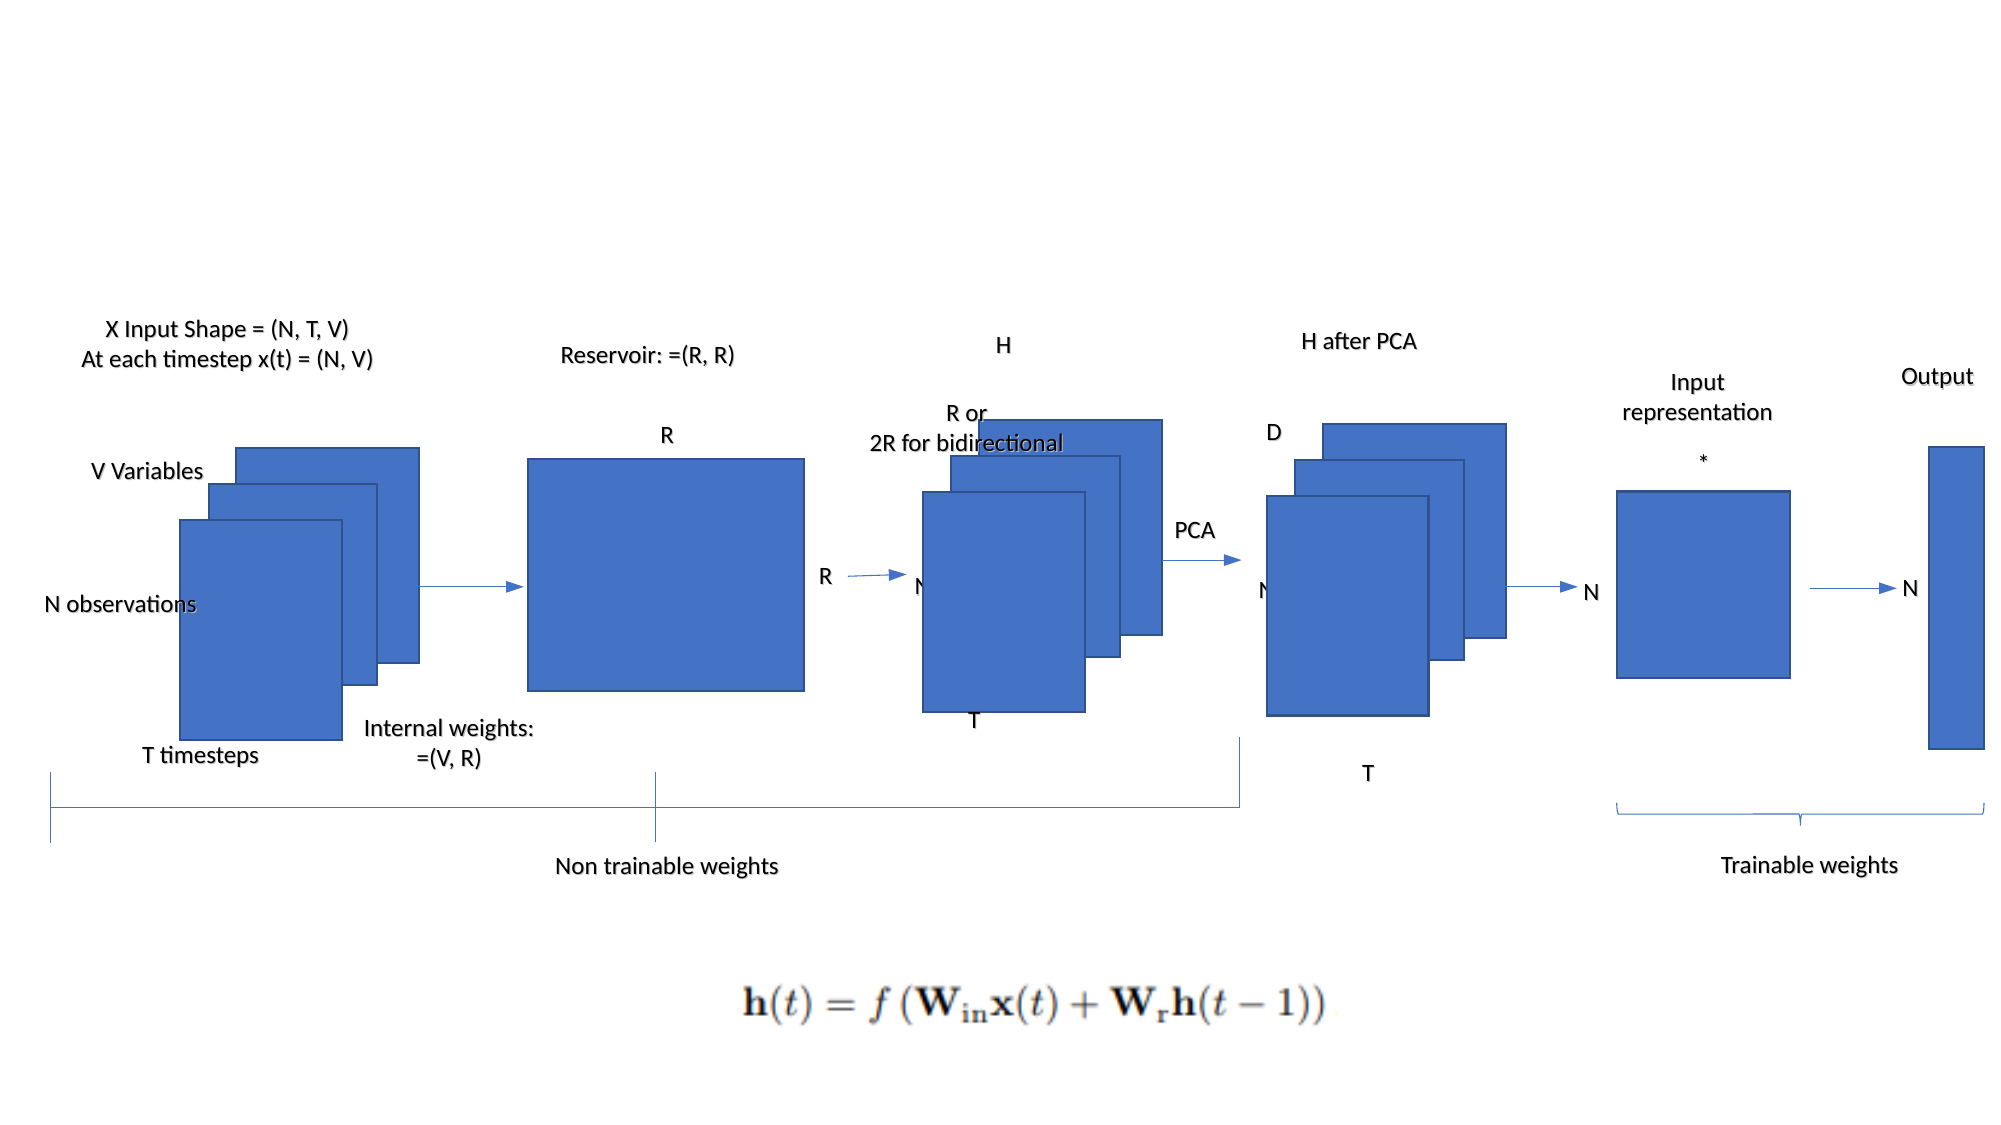

#
X Input Shape = (N, T, V)
At each timestep x(t) = (N, V)
H after PCA
H
Reservoir: =(R, R)
Output
Input representation
R or
2R for bidirectional
D
R
*
V Variables
PCA
R
N
N
N
N
N observations
T
Internal weights: =(V, R)
T timesteps
T
Trainable weights
Non trainable weights